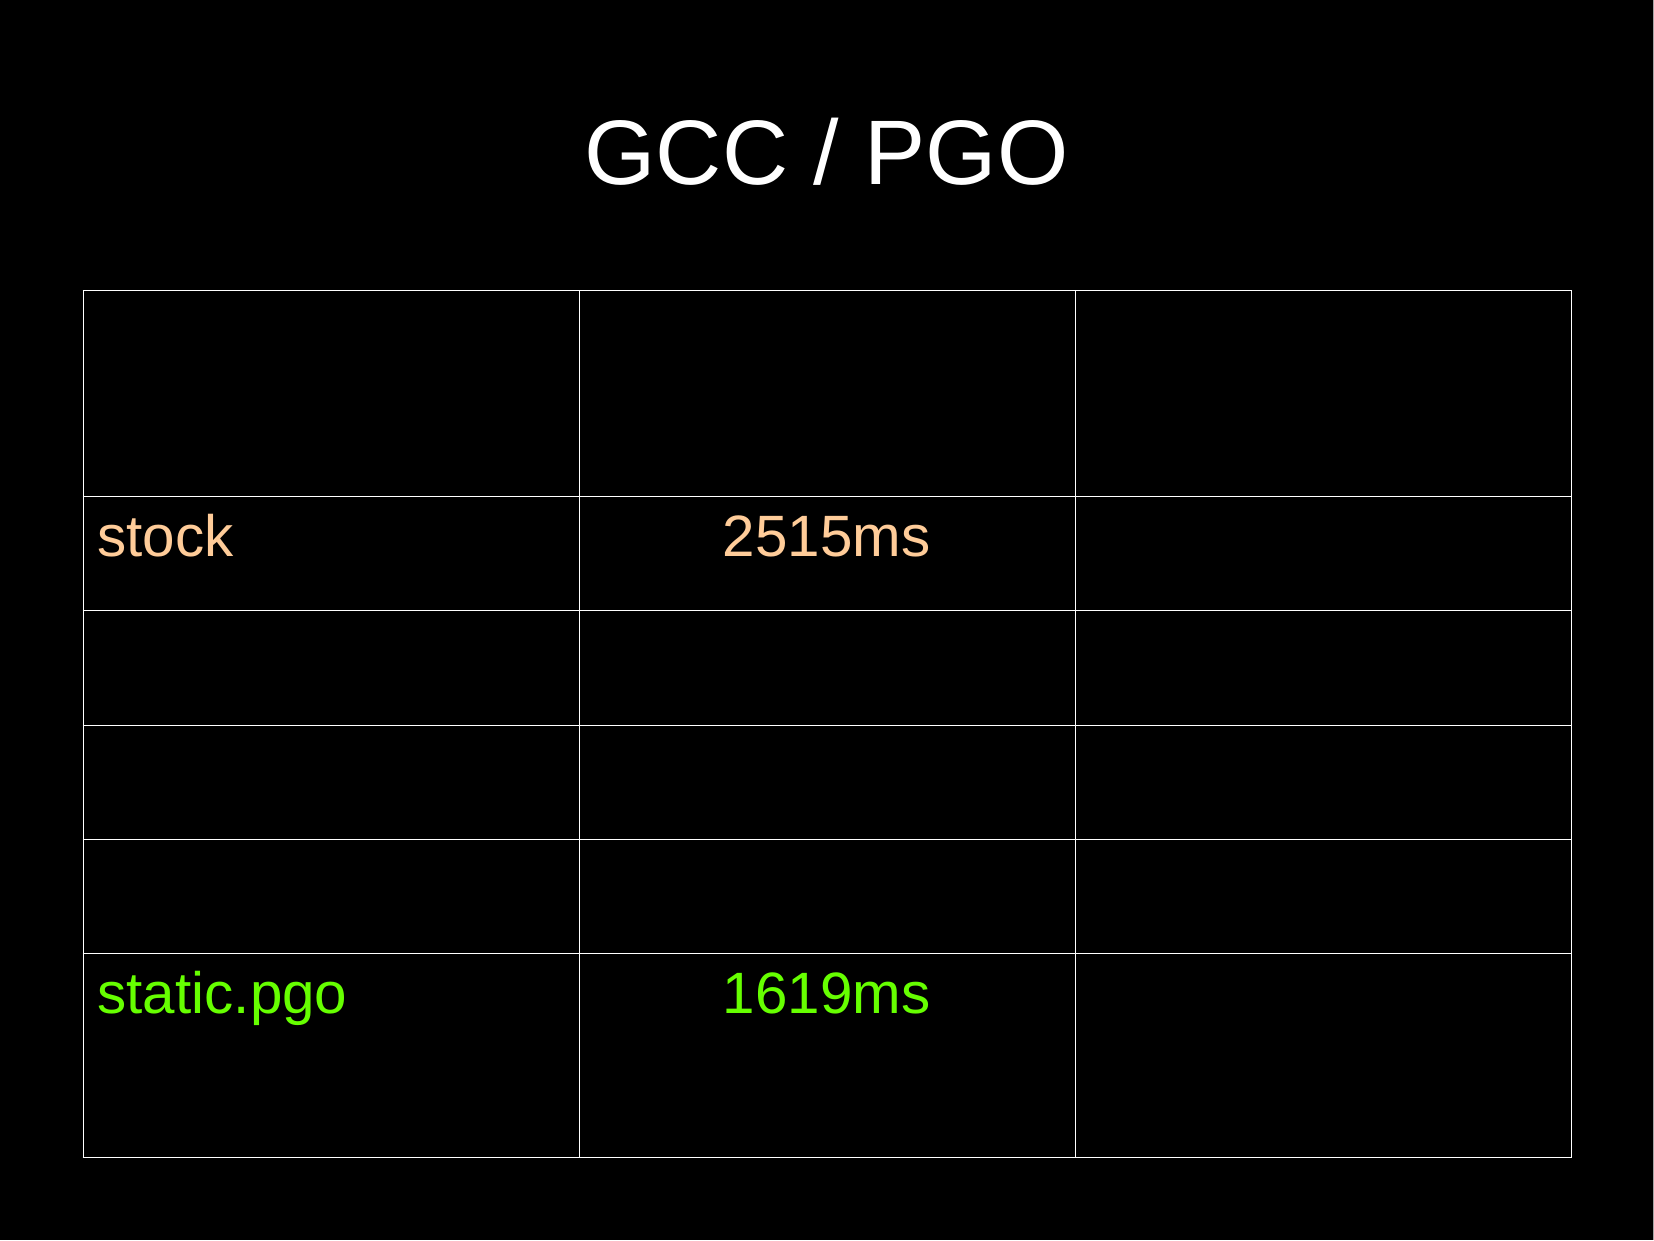

# GCC / PGO
| Firefox | Startup | Memory-mapped (KB) |
| --- | --- | --- |
| stock | 2515ms | 49452 |
| icegrind | 1919ms | 45344 |
| static | 2321ms | 49616 |
| static.icegrind | 1577ms | 37072 |
| static.pgo | 1619ms | 38436 |